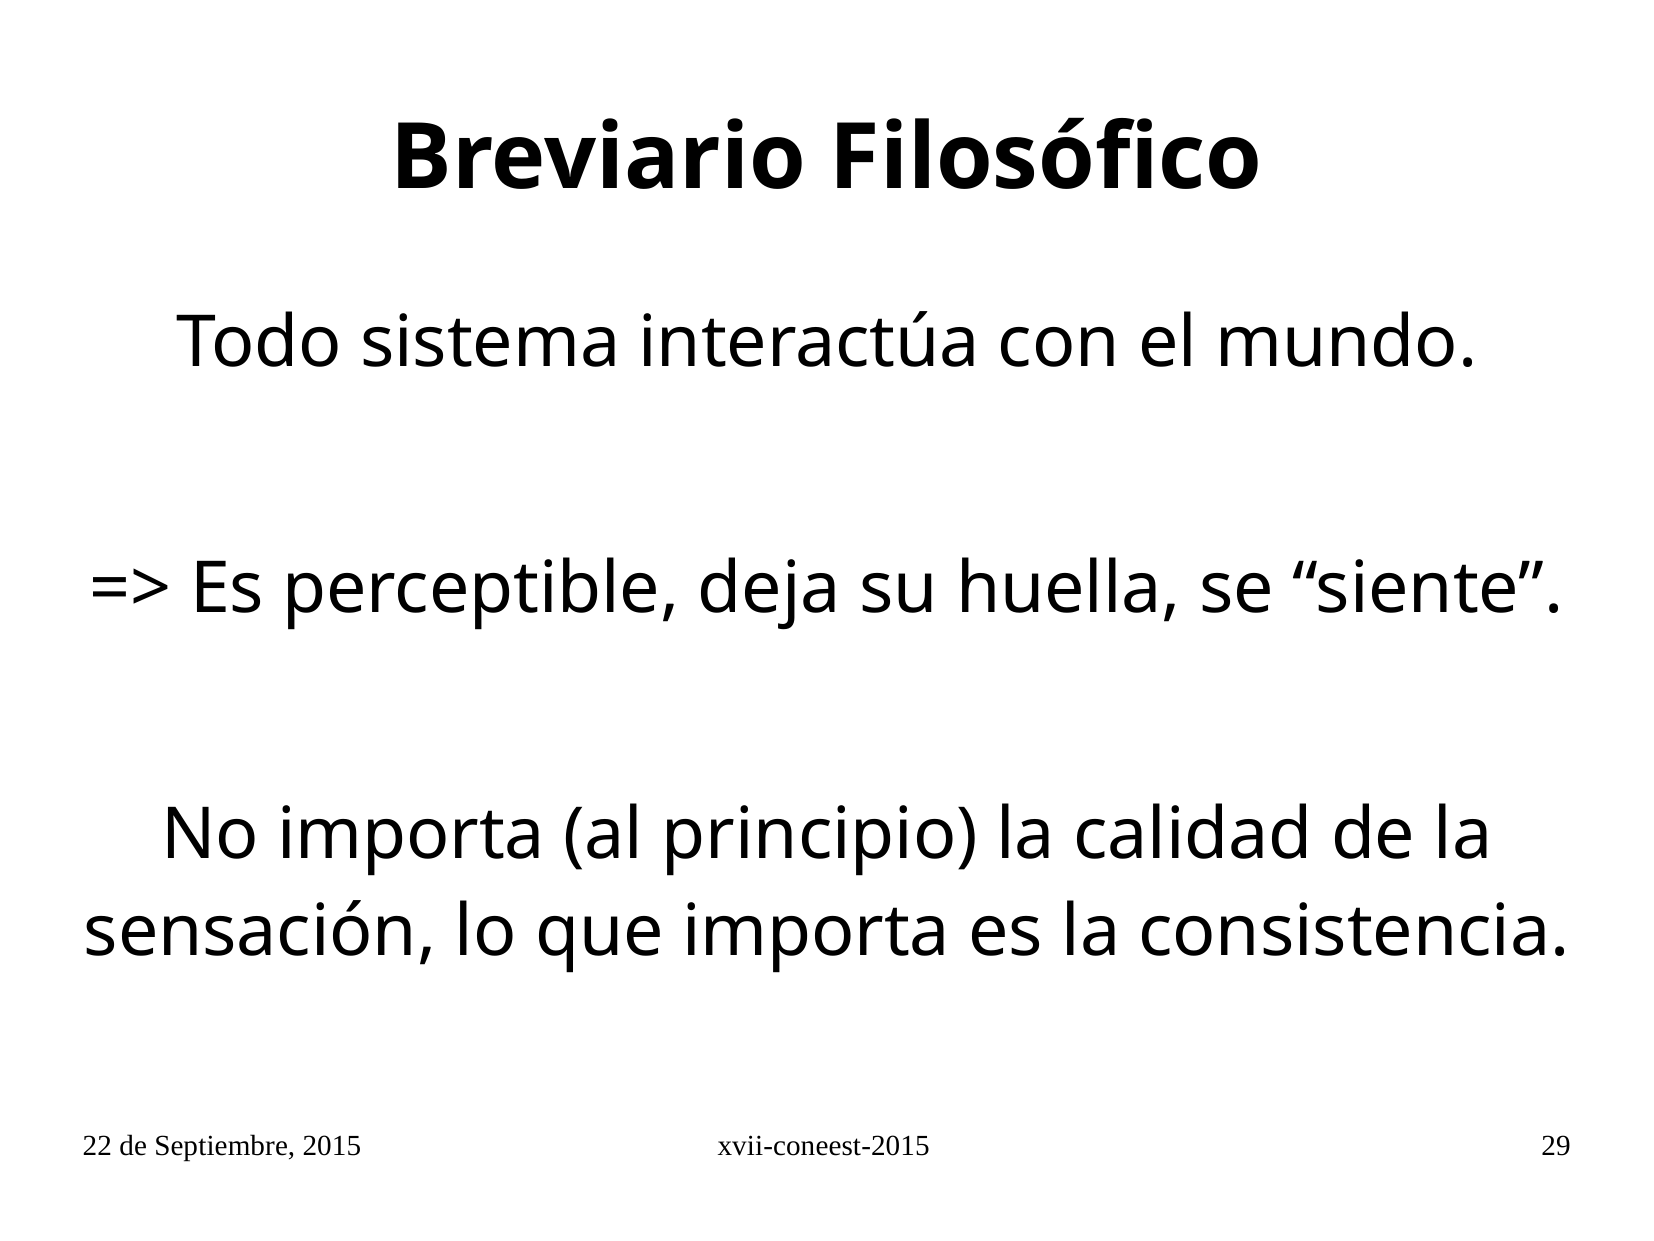

# Breviario Filosófico
Todo sistema interactúa con el mundo.
=> Es perceptible, deja su huella, se “siente”.
No importa (al principio) la calidad de la sensación, lo que importa es la consistencia.
22 de Septiembre, 2015
xvii-coneest-2015
29